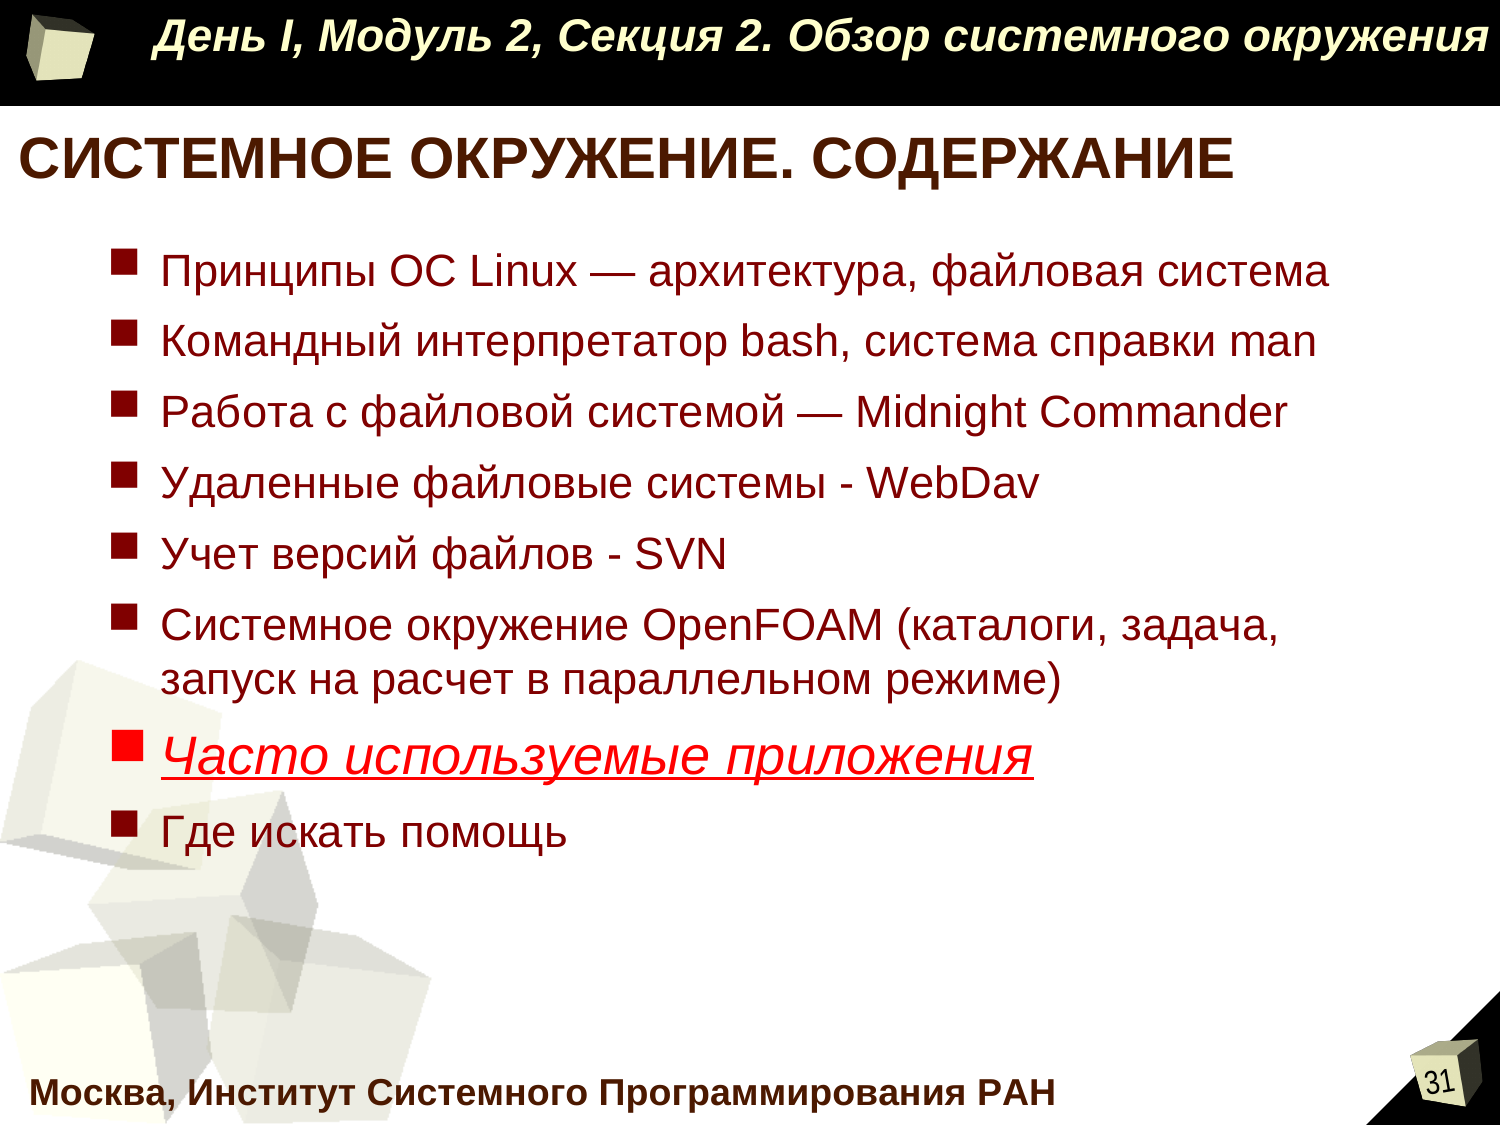

СИСТЕМНОЕ ОКРУЖЕНИЕ. СОДЕРЖАНИЕ
# Принципы ОС Linux — архитектура, файловая система
Командный интерпретатор bash, система справки man
Работа с файловой системой — Midnight Commander
Удаленные файловые системы - WebDav
Учет версий файлов - SVN
Системное окружение OpenFOAM (каталоги, задача, запуск на расчет в параллельном режиме)
Часто используемые приложения
Где искать помощь